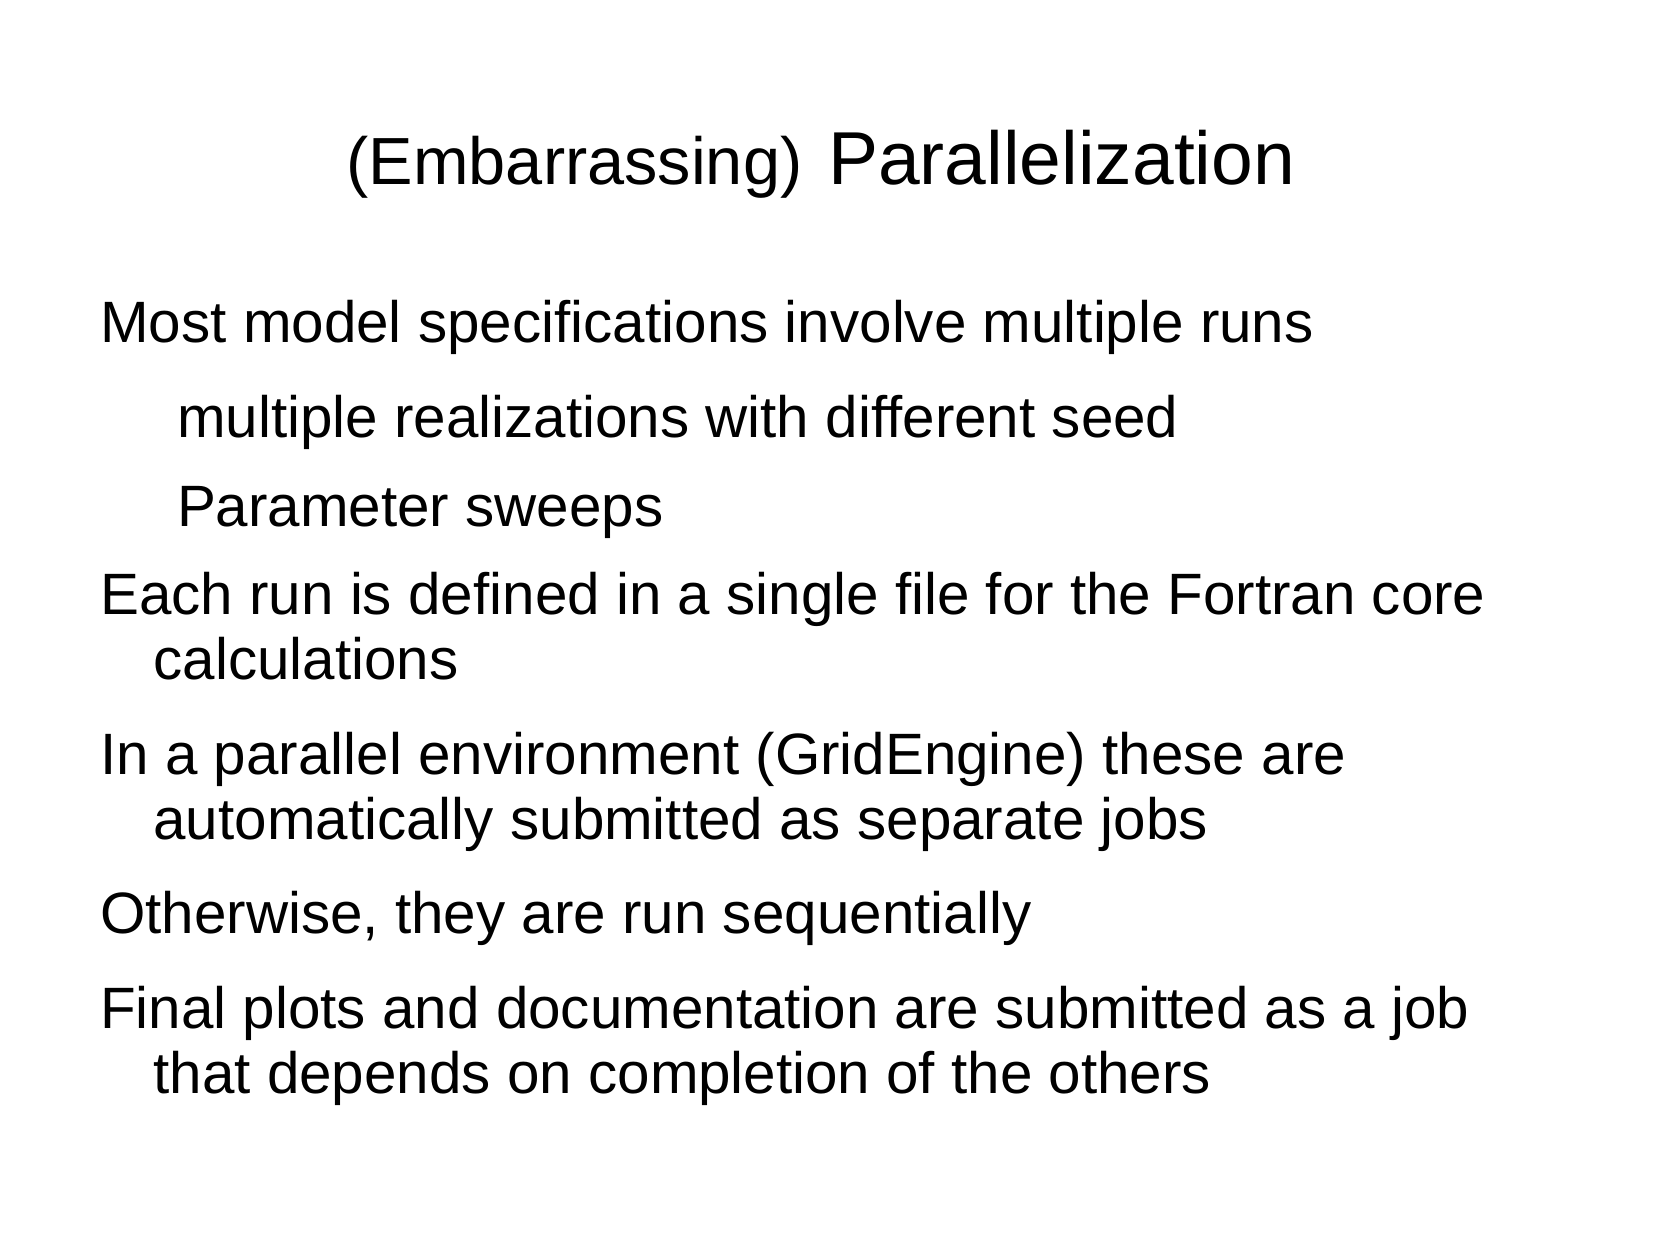

# (Embarrassing) Parallelization
Most model specifications involve multiple runs
multiple realizations with different seed
Parameter sweeps
Each run is defined in a single file for the Fortran core calculations
In a parallel environment (GridEngine) these are automatically submitted as separate jobs
Otherwise, they are run sequentially
Final plots and documentation are submitted as a job that depends on completion of the others